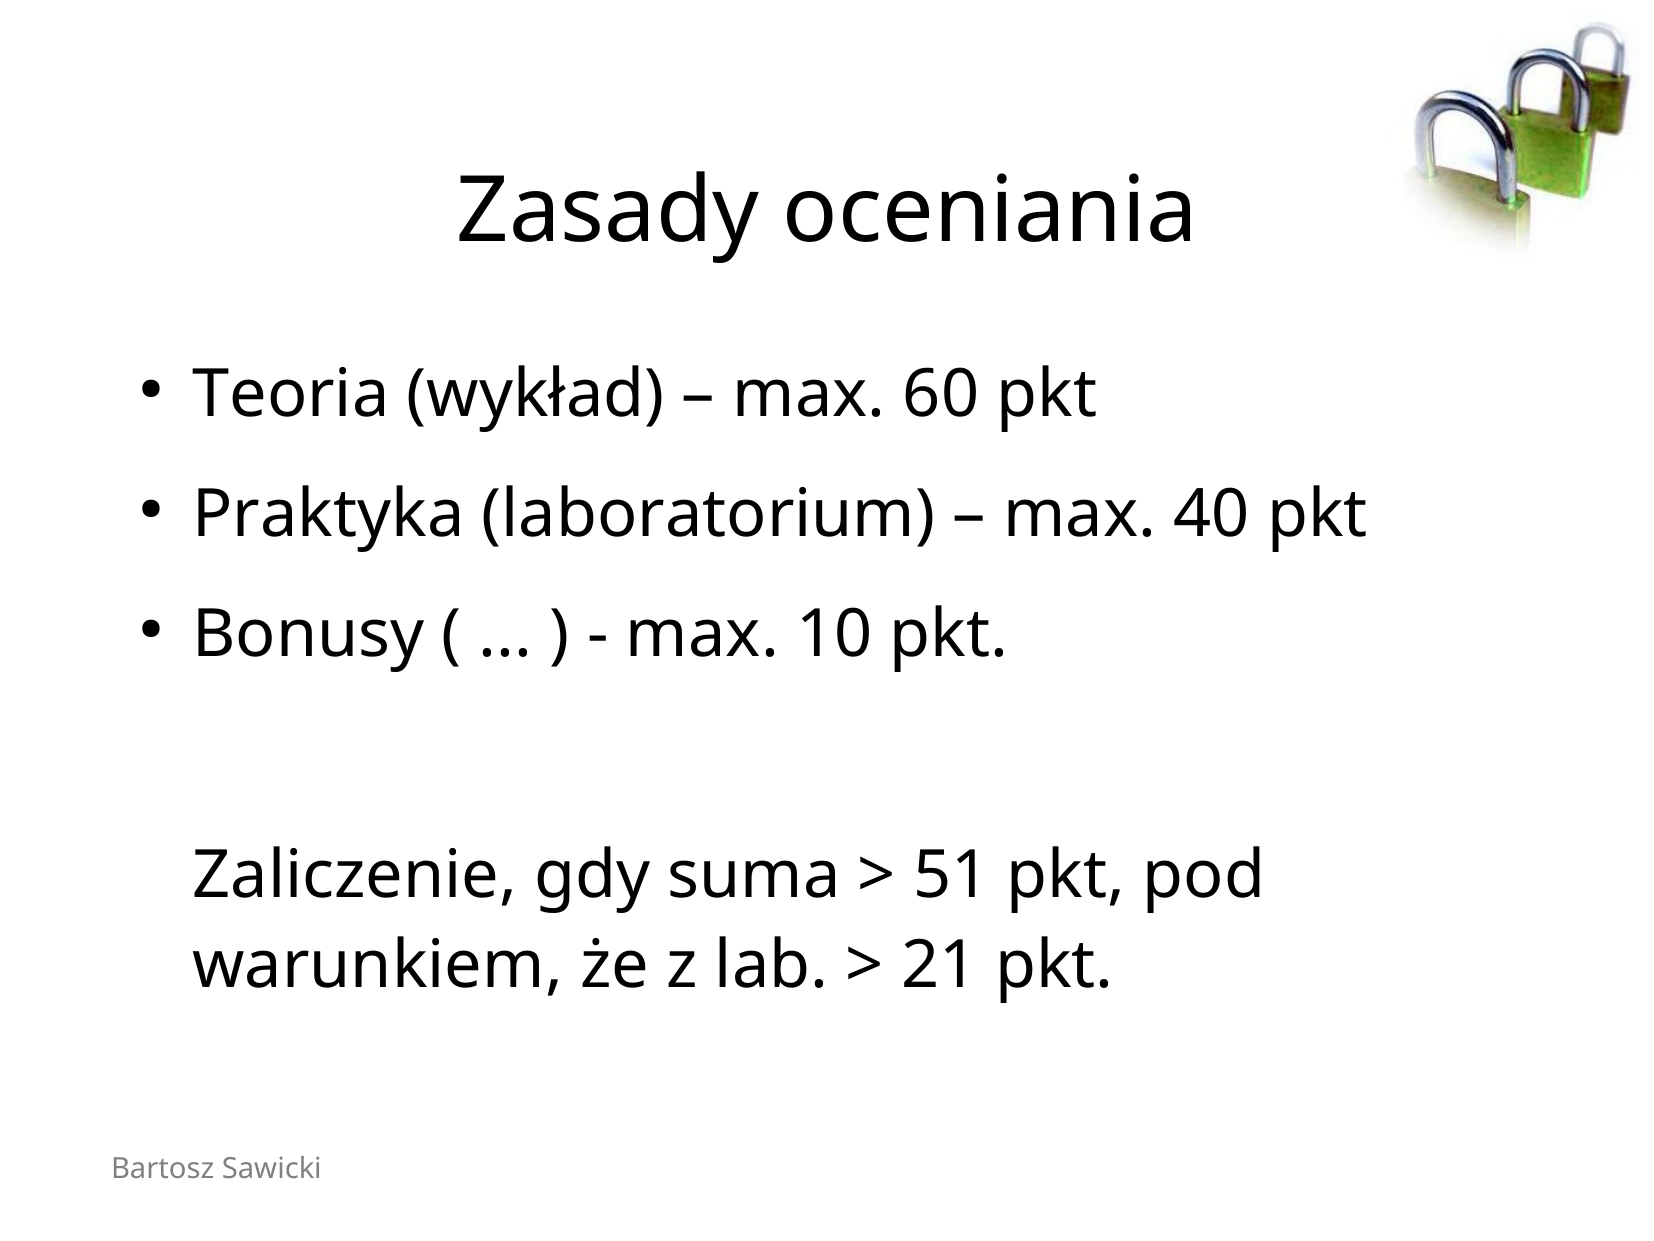

# Zasady oceniania
Teoria (wykład) – max. 60 pkt
Praktyka (laboratorium) – max. 40 pkt
Bonusy ( ... ) - max. 10 pkt.
Zaliczenie, gdy suma > 51 pkt, pod warunkiem, że z lab. > 21 pkt.